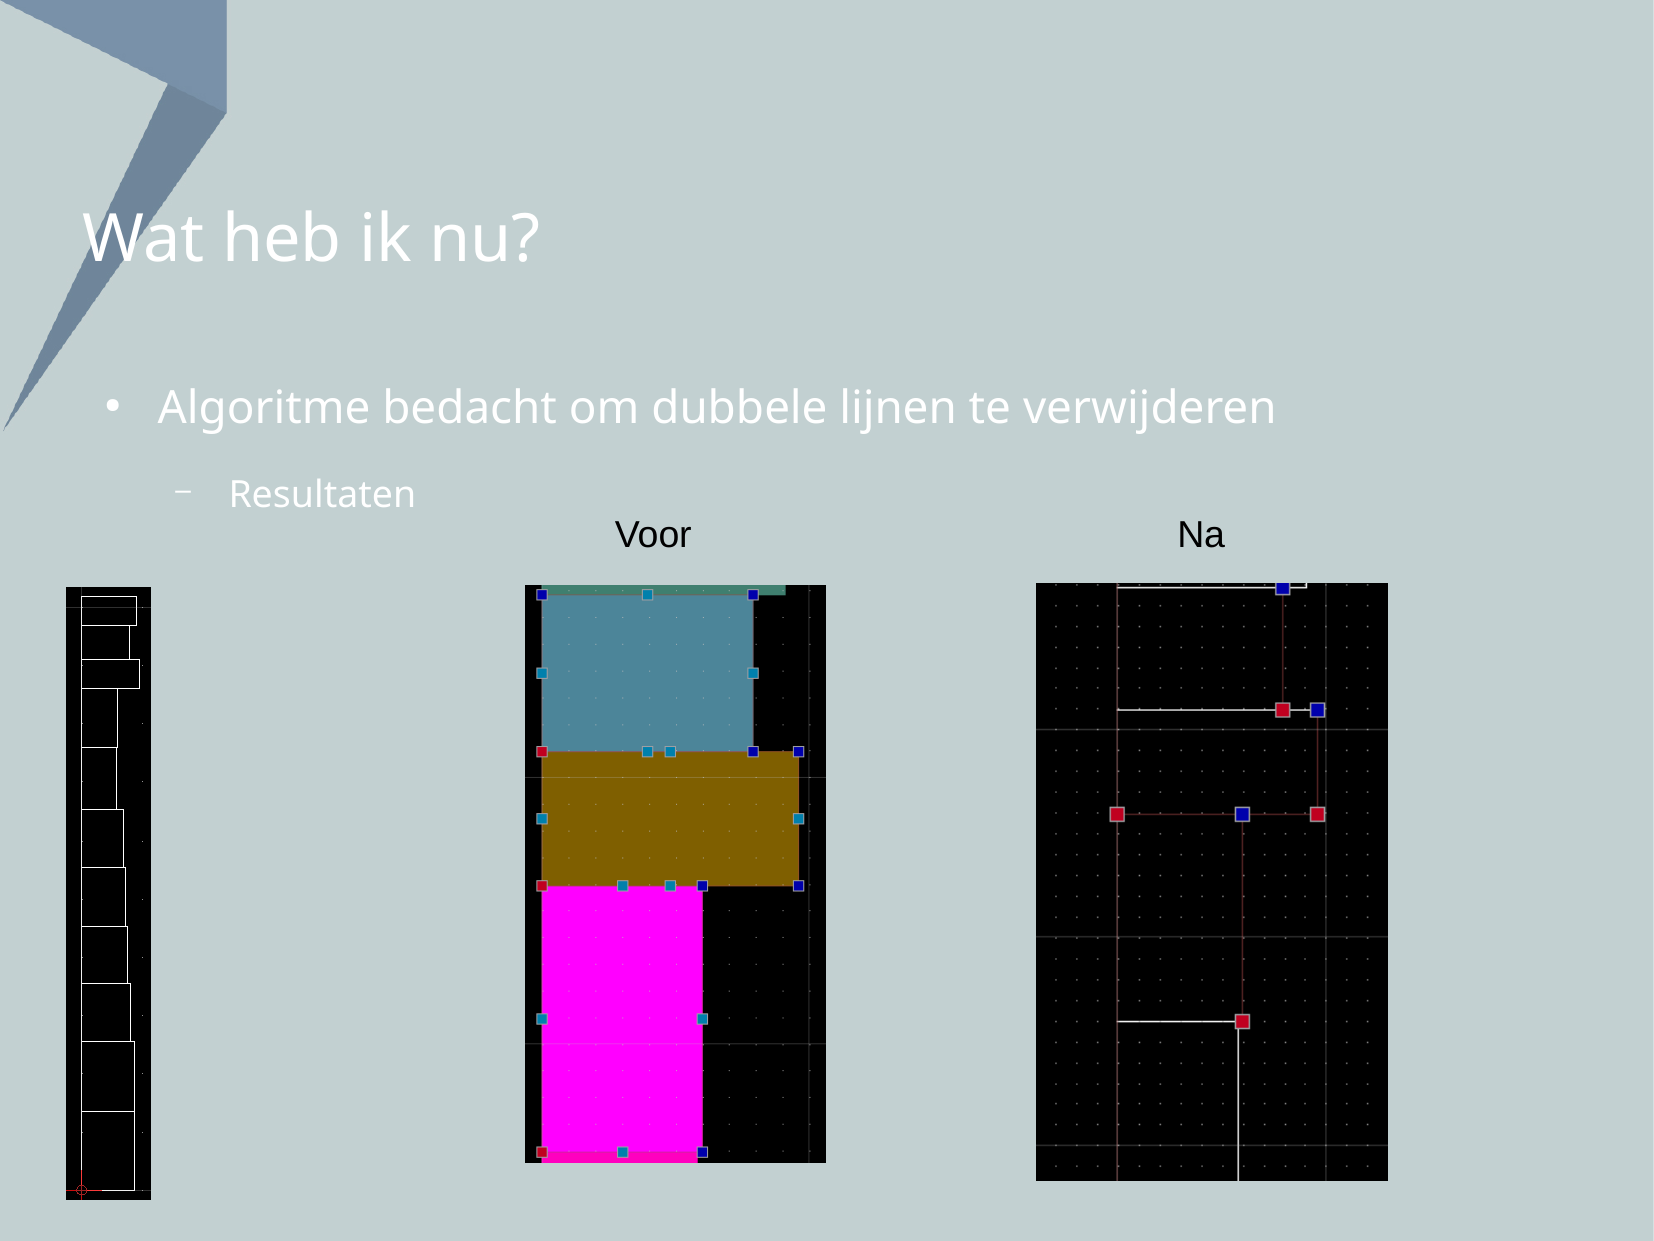

# Wat heb ik nu?
Algoritme bedacht om dubbele lijnen te verwijderen
Resultaten
Voor
Na